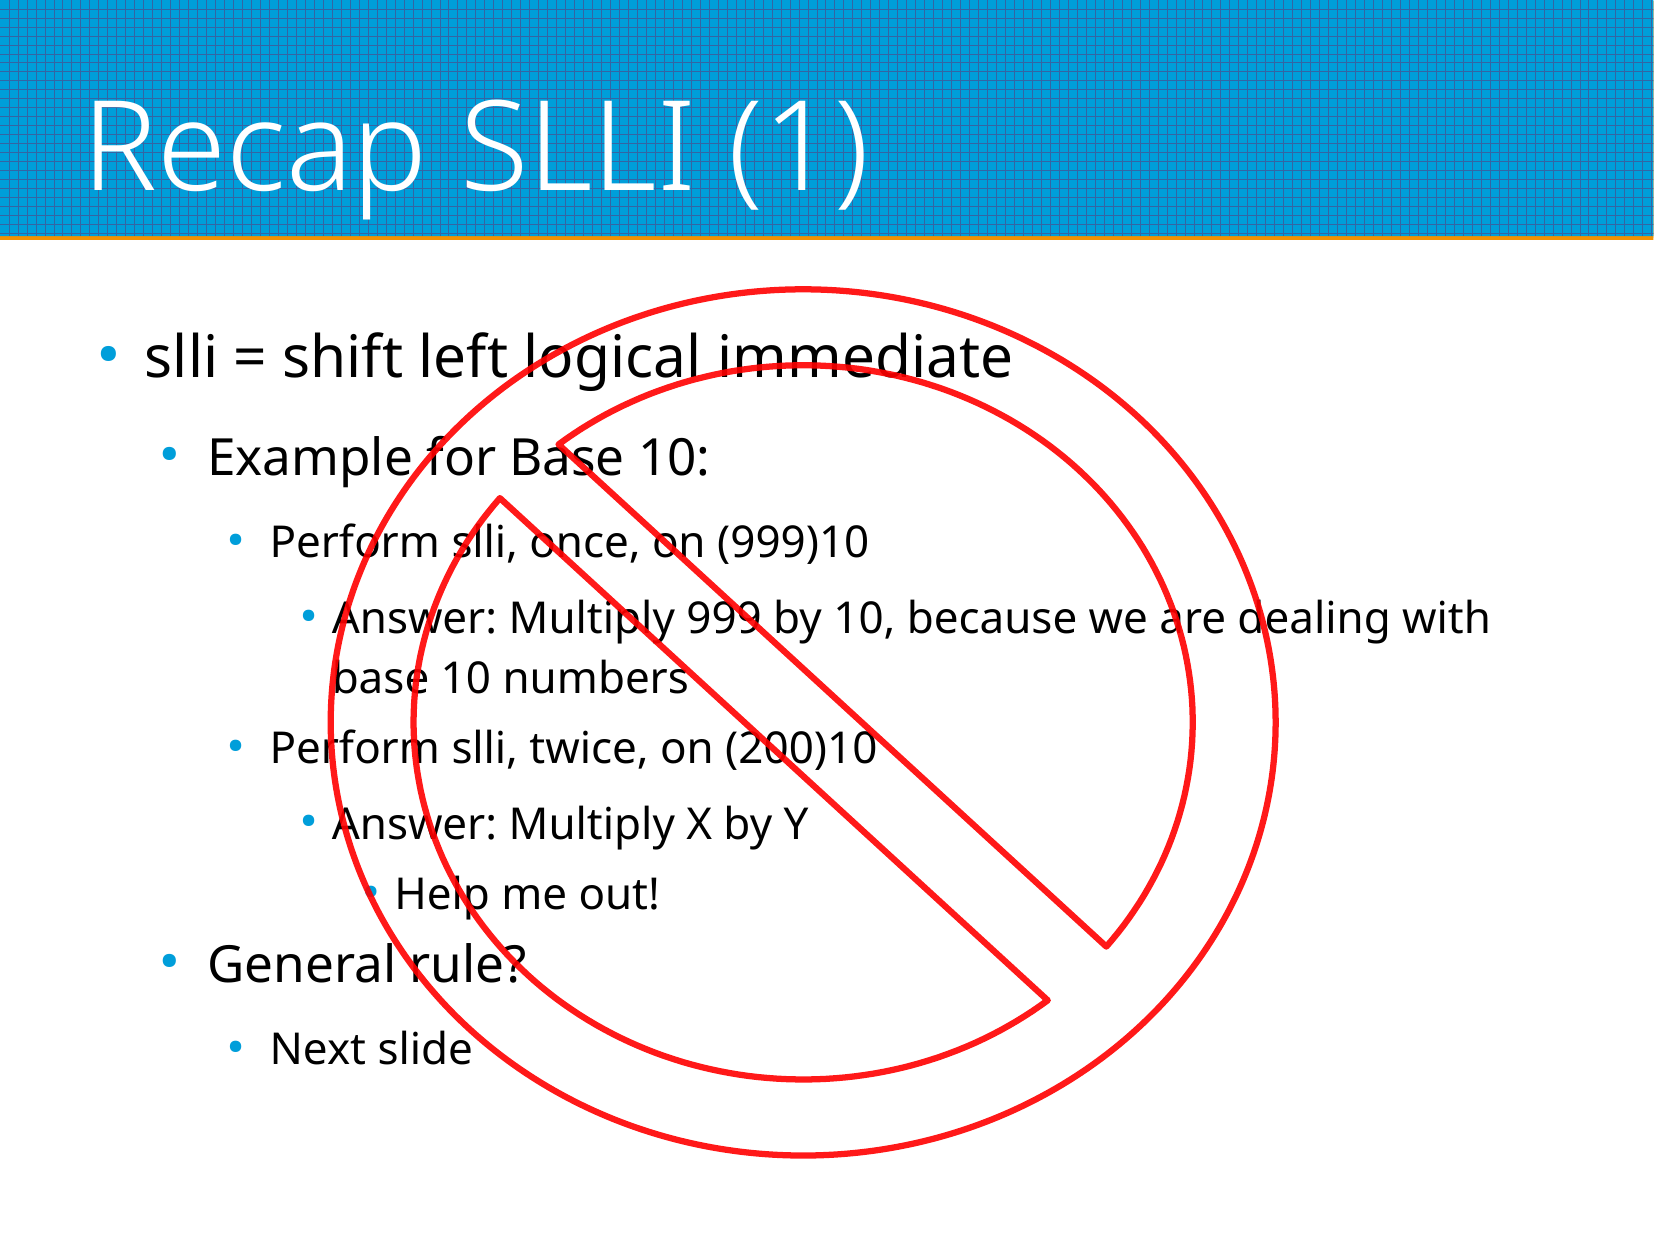

# Recap SLLI (1)
slli = shift left logical immediate
Example for Base 10:
Perform slli, once, on (999)10
Answer: Multiply 999 by 10, because we are dealing with base 10 numbers
Perform slli, twice, on (200)10
Answer: Multiply X by Y
Help me out!
General rule?
Next slide